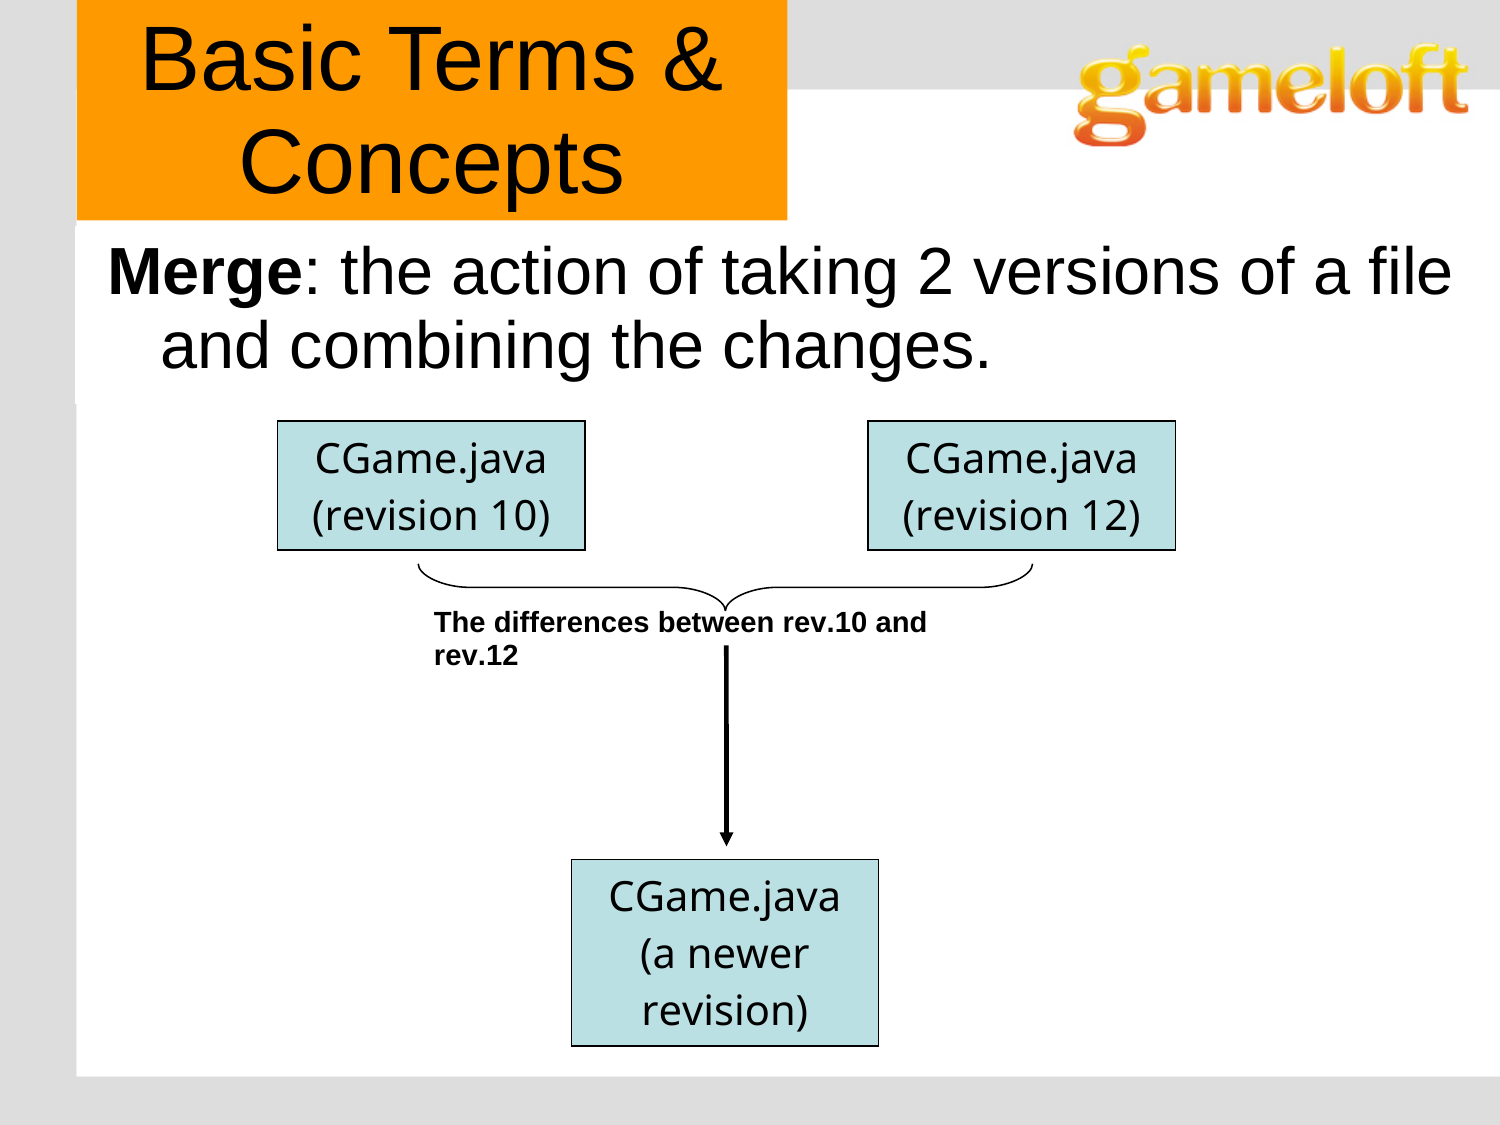

# Basic Terms & Concepts
Merge: the action of taking 2 versions of a file and combining the changes.
CGame.java
(revision 10)‏
CGame.java
(revision 12)‏
The differences between rev.10 and rev.12
CGame.java
(a newer revision)‏